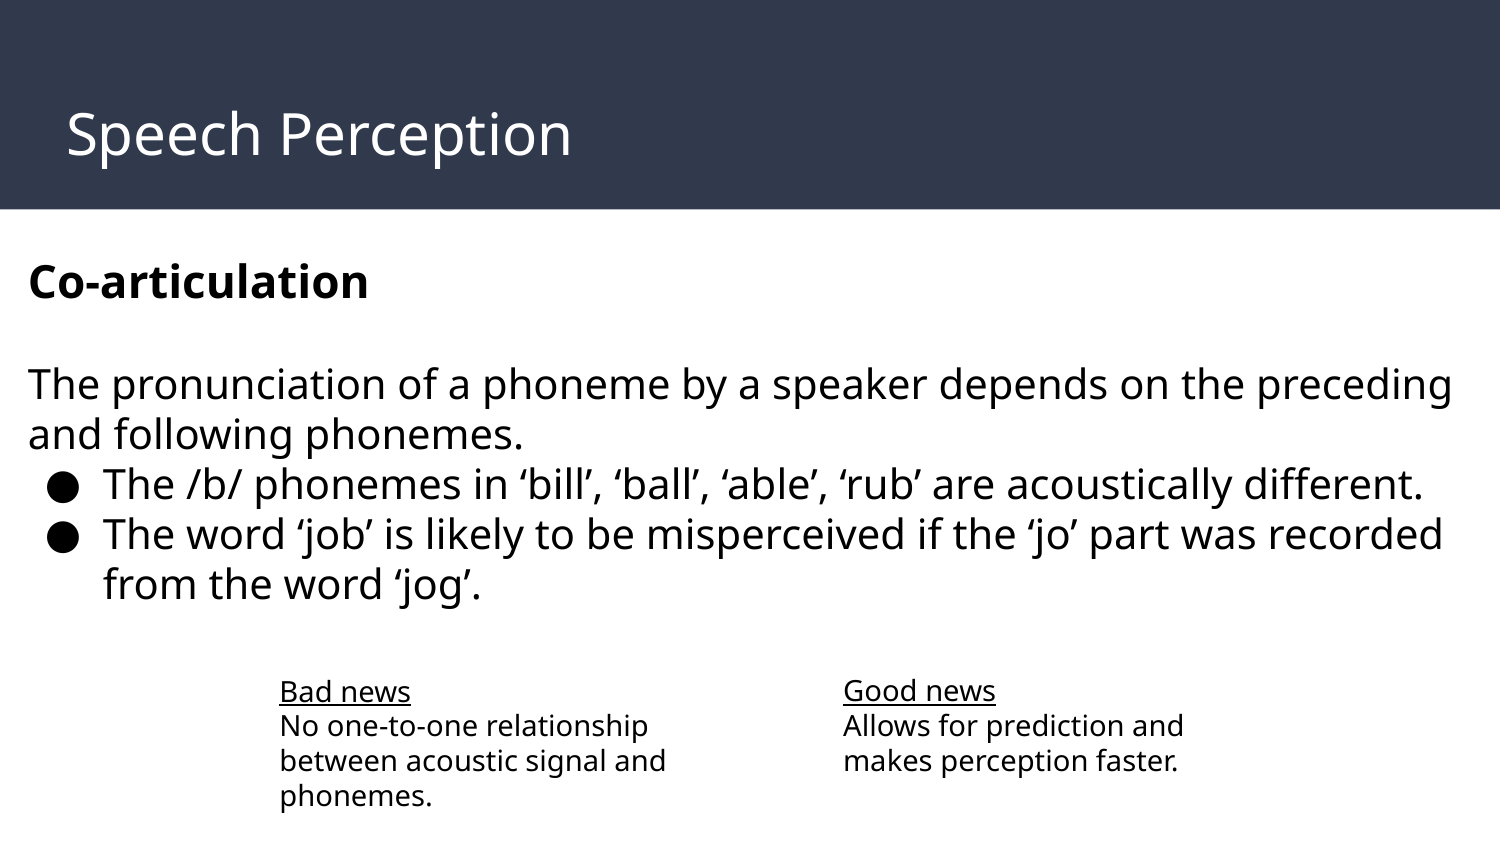

# Speech Perception
Co-articulation
The pronunciation of a phoneme by a speaker depends on the preceding and following phonemes.
The /b/ phonemes in ‘bill’, ‘ball’, ‘able’, ‘rub’ are acoustically different.
The word ‘job’ is likely to be misperceived if the ‘jo’ part was recorded from the word ‘jog’.
Bad news
No one-to-one relationship between acoustic signal and phonemes.
Good news
Allows for prediction and makes perception faster.